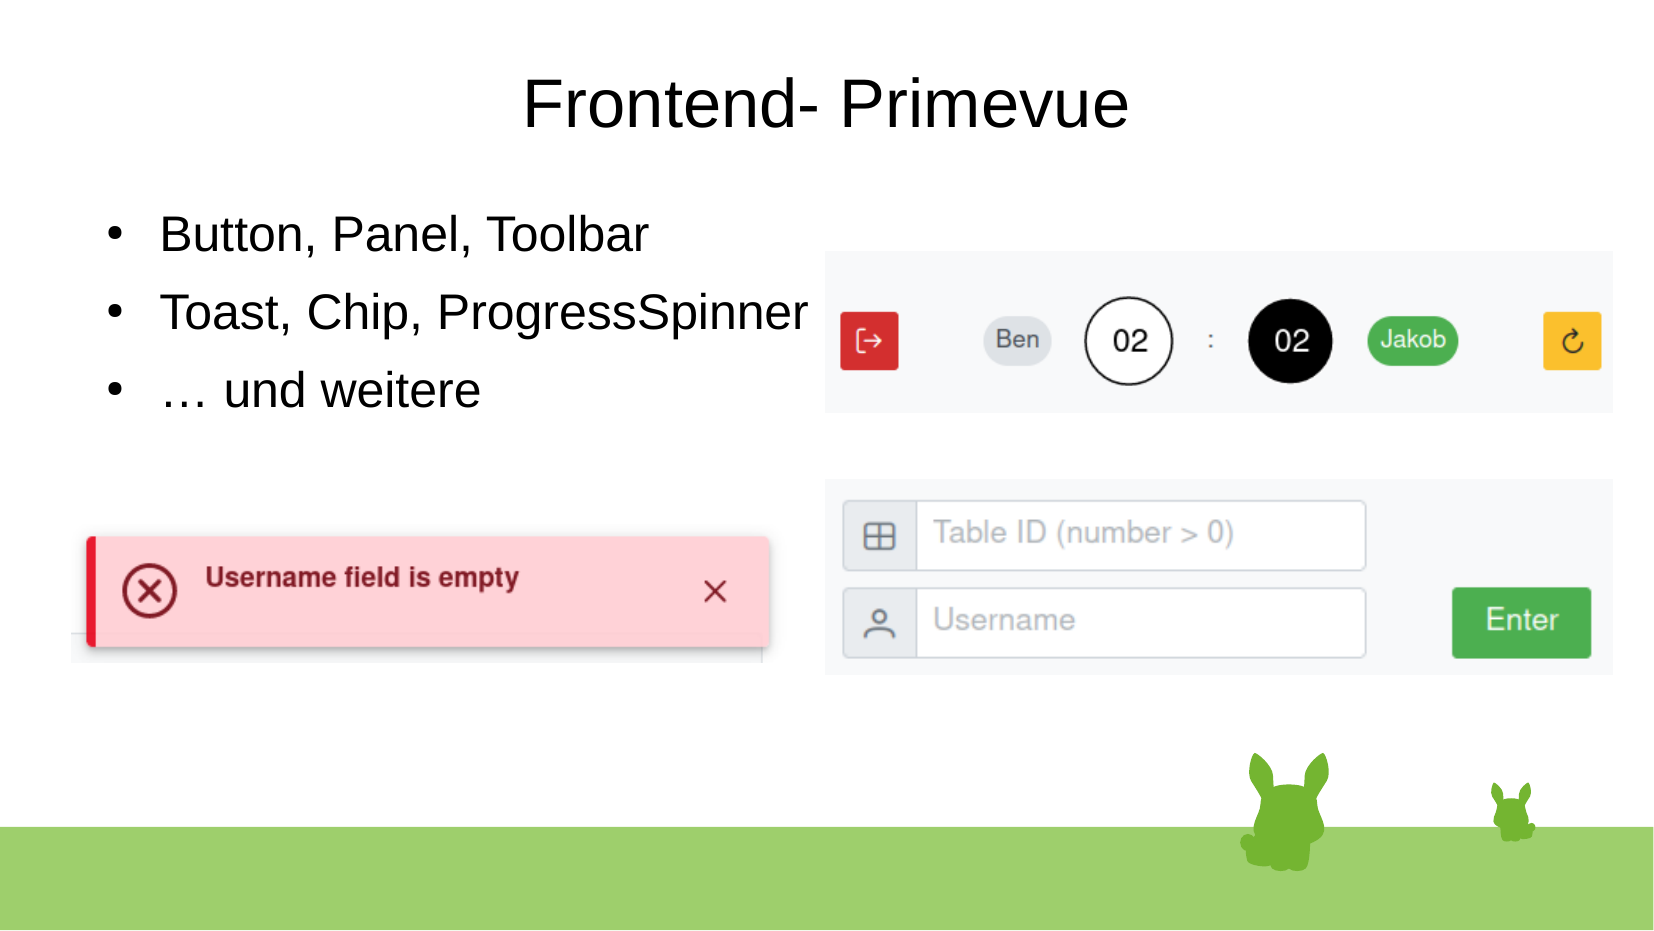

# Frontend- Primevue
Button, Panel, Toolbar
Toast, Chip, ProgressSpinner
… und weitere